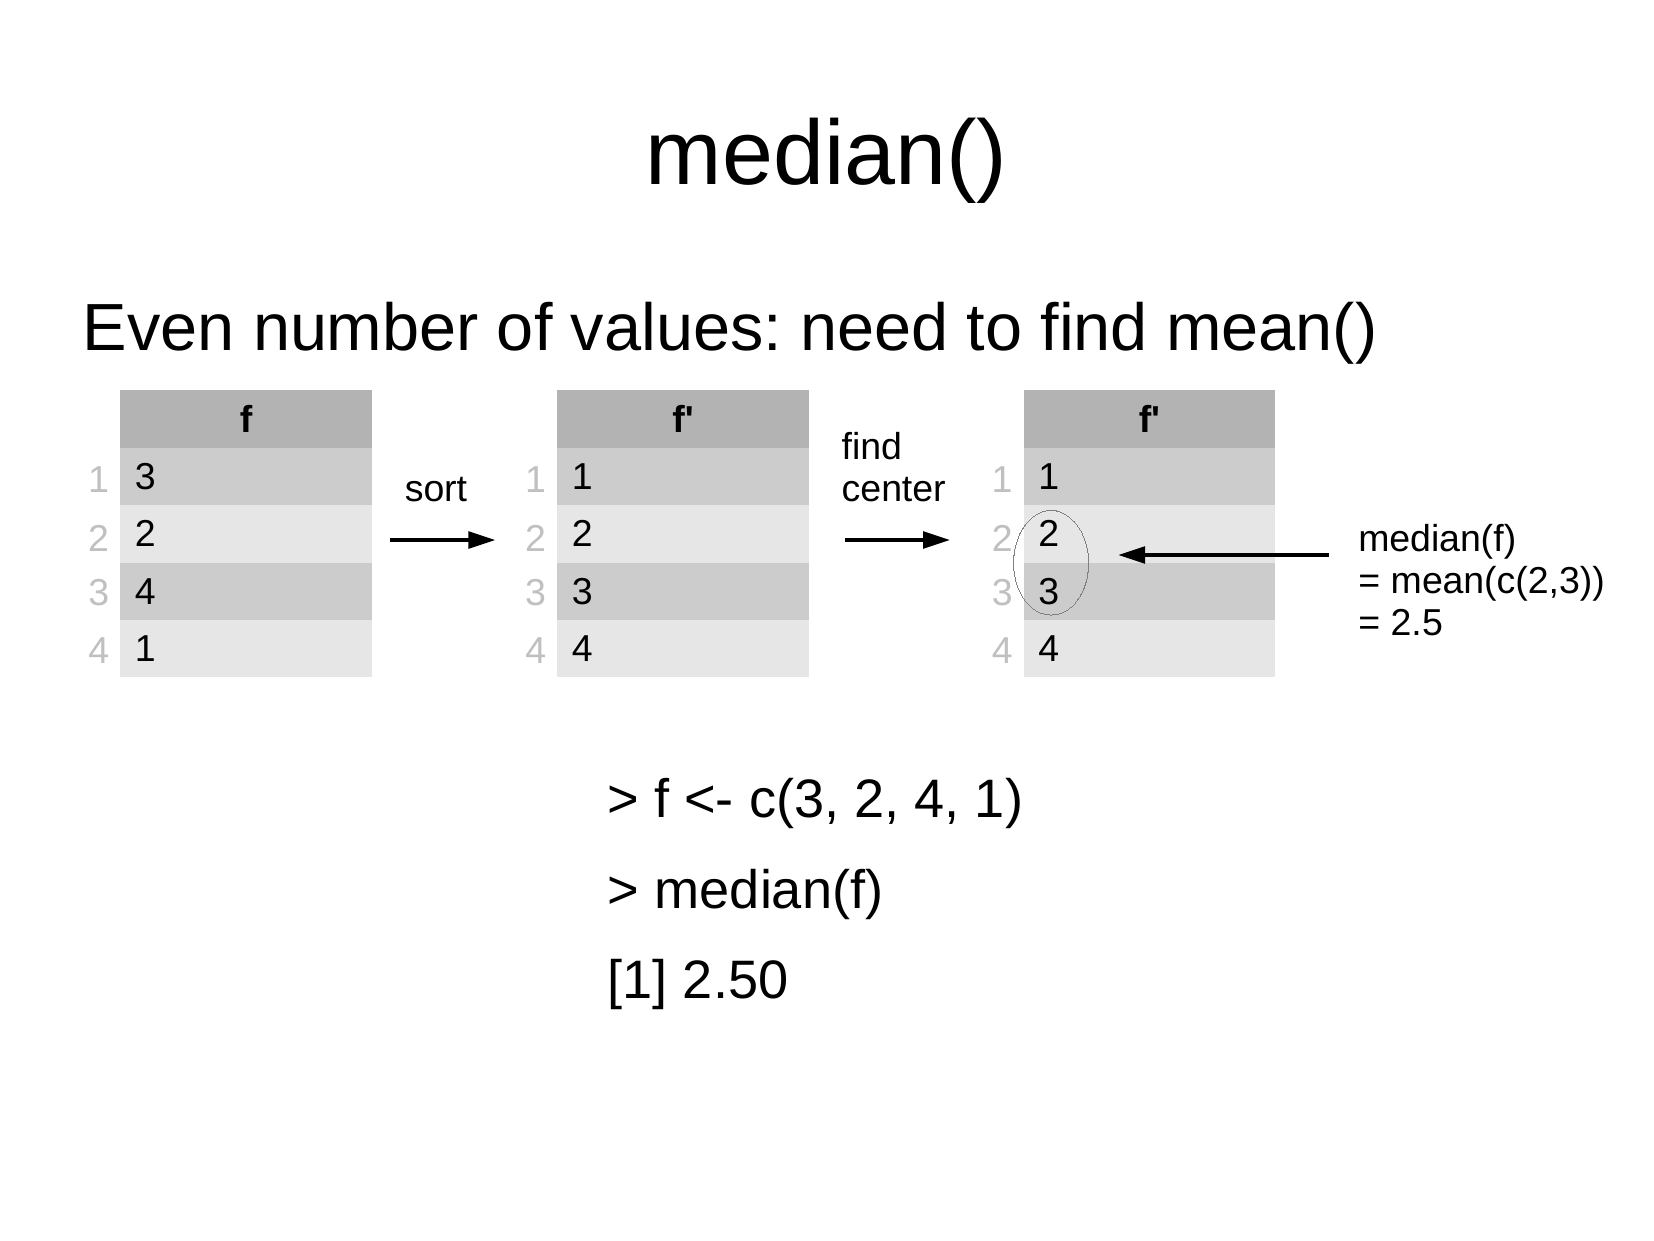

# median()
Even number of values: need to find mean()
 	 	 	 	 	 	 	> f <- c(3, 2, 4, 1)
 	 	 	 	 	 	 	> median(f)
 	 	 		 	 	 	[1] 2.50
| f |
| --- |
| 3 |
| 2 |
| 4 |
| 1 |
| f' |
| --- |
| 1 |
| 2 |
| 3 |
| 4 |
| f' |
| --- |
| 1 |
| 2 |
| 3 |
| 4 |
find
center
1
1
1
sort
median(f)
= mean(c(2,3))
= 2.5
2
2
2
3
3
3
4
4
4